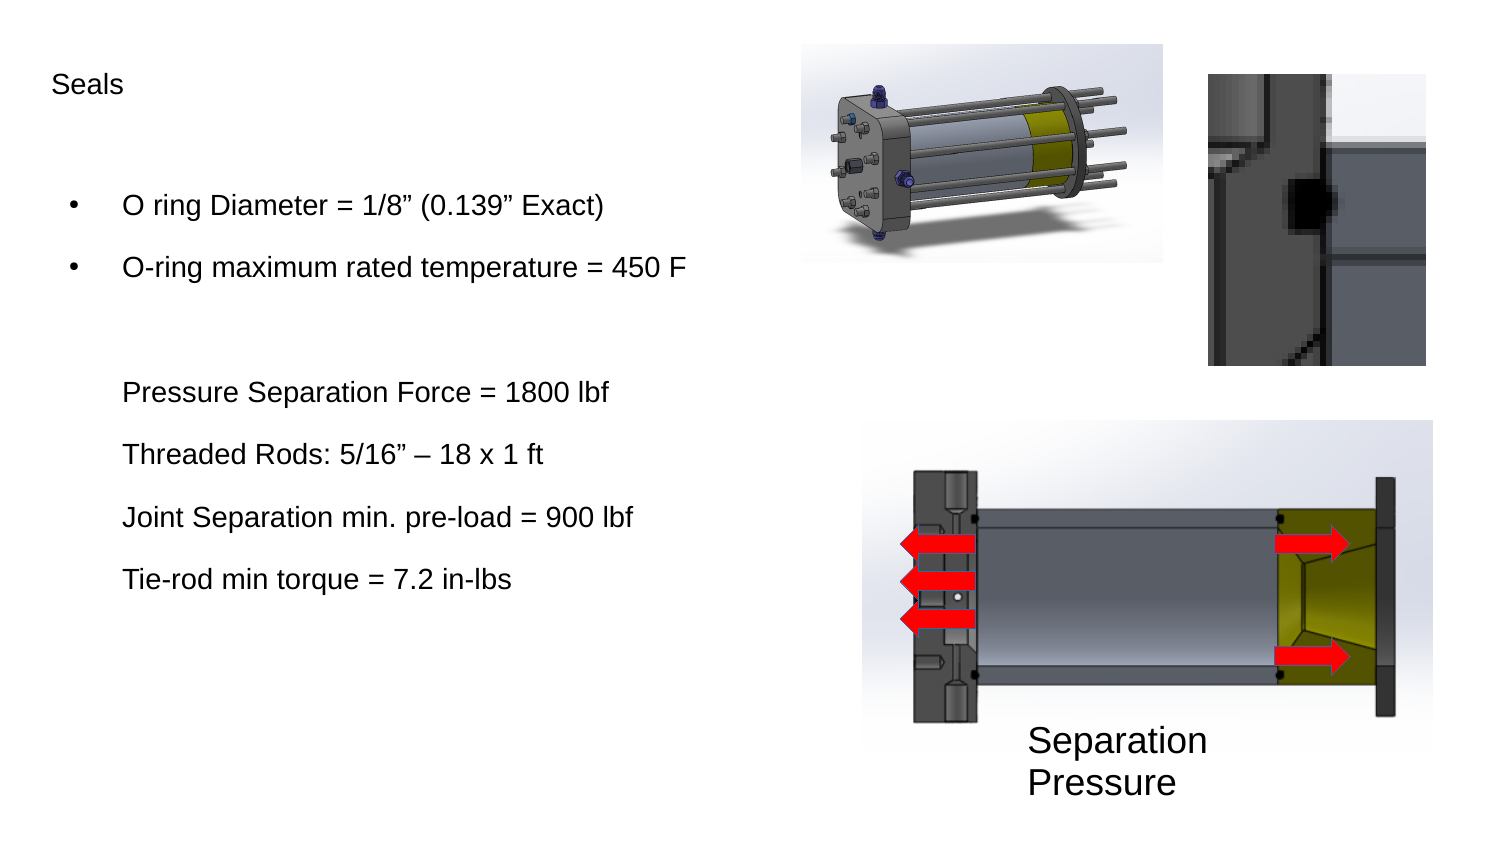

# Seals
O ring Diameter = 1/8” (0.139” Exact)
O-ring maximum rated temperature = 450 F
Pressure Separation Force = 1800 lbf
Threaded Rods: 5/16” – 18 x 1 ft
Joint Separation min. pre-load = 900 lbf
Tie-rod min torque = 7.2 in-lbs
Separation Pressure